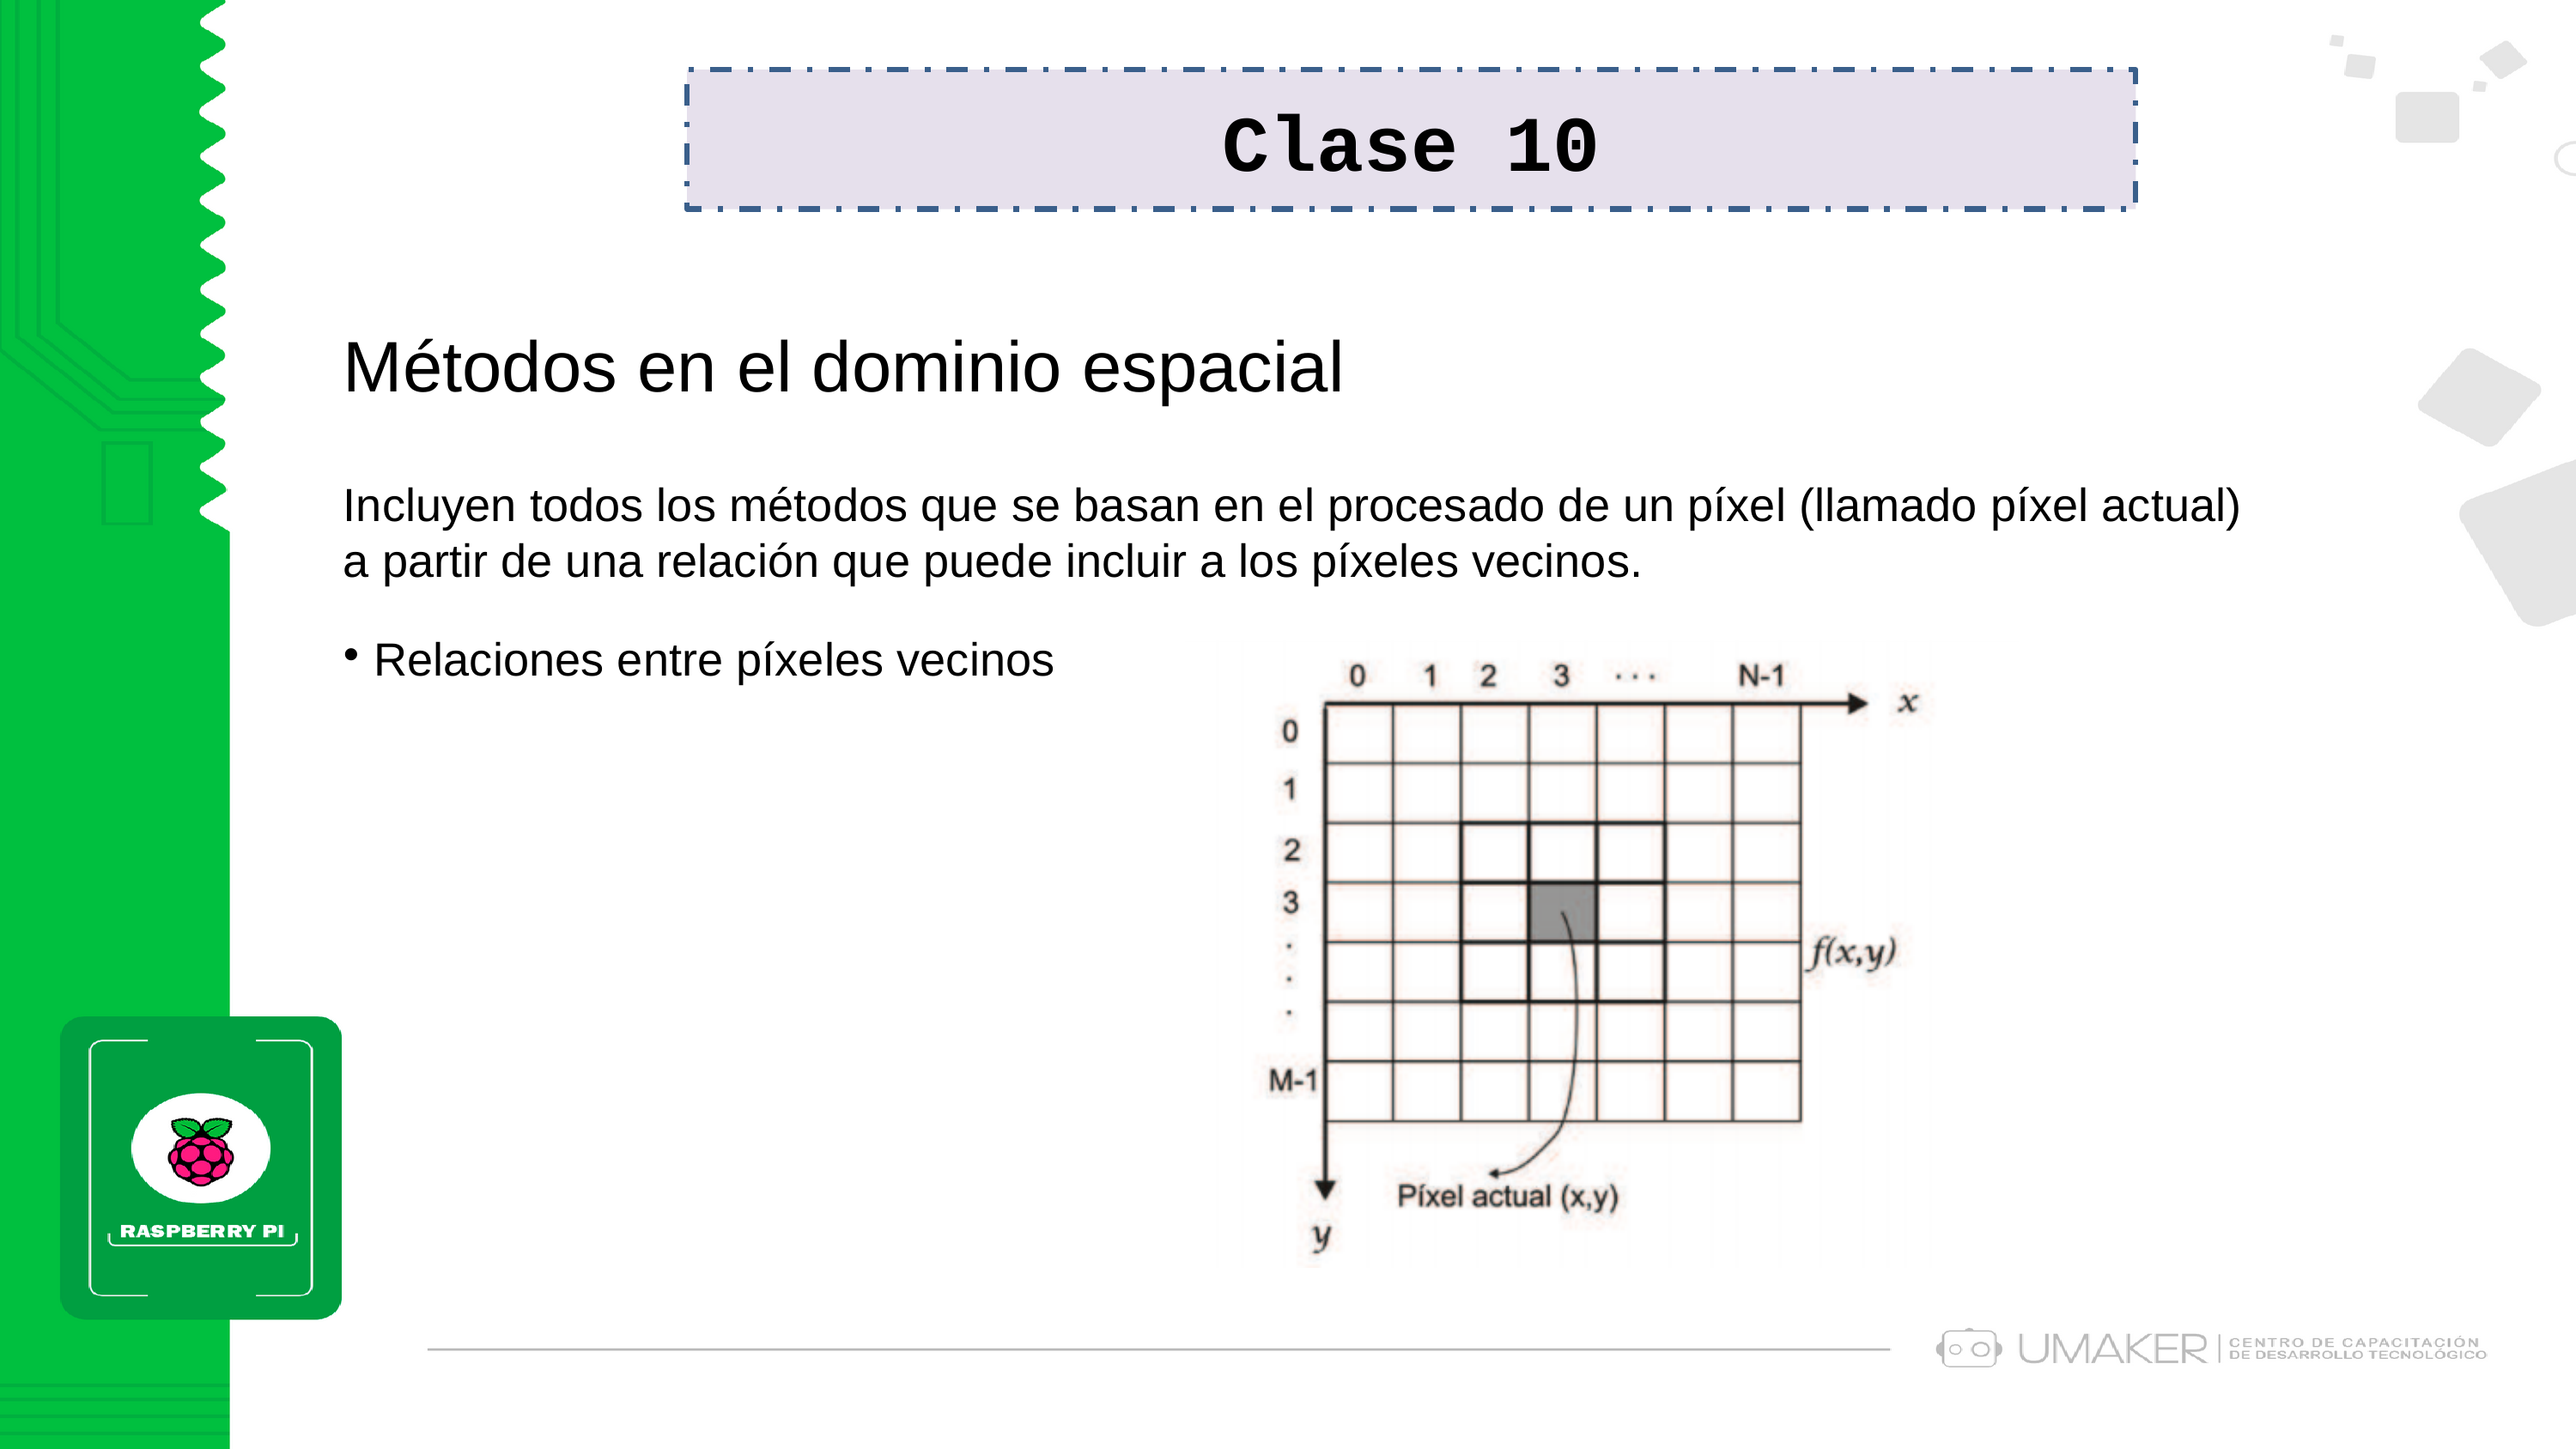

Clase 10
Métodos en el dominio espacial
Incluyen todos los métodos que se basan en el procesado de un píxel (llamado píxel actual)
a partir de una relación que puede incluir a los píxeles vecinos.
Relaciones entre píxeles vecinos